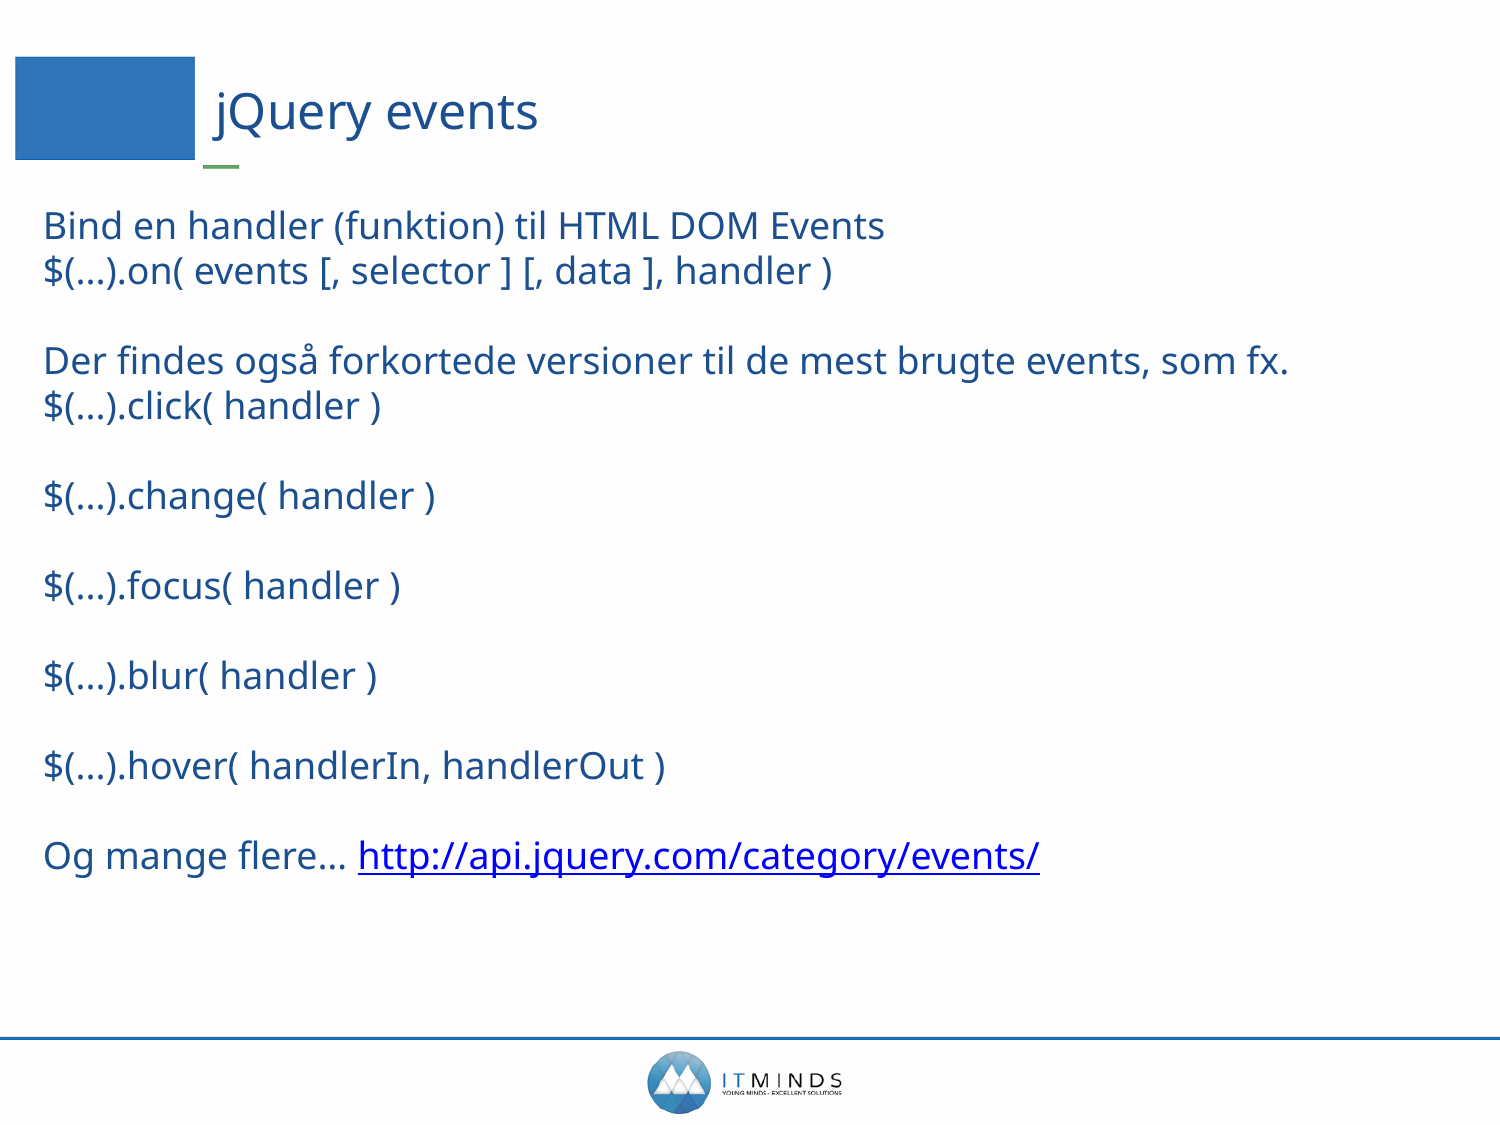

jQuery events
# Bind en handler (funktion) til HTML DOM Events
$(...).on( events [, selector ] [, data ], handler )
Der findes også forkortede versioner til de mest brugte events, som fx.
$(...).click( handler )
$(...).change( handler )
$(...).focus( handler )
$(...).blur( handler )
$(...).hover( handlerIn, handlerOut )
Og mange flere… http://api.jquery.com/category/events/